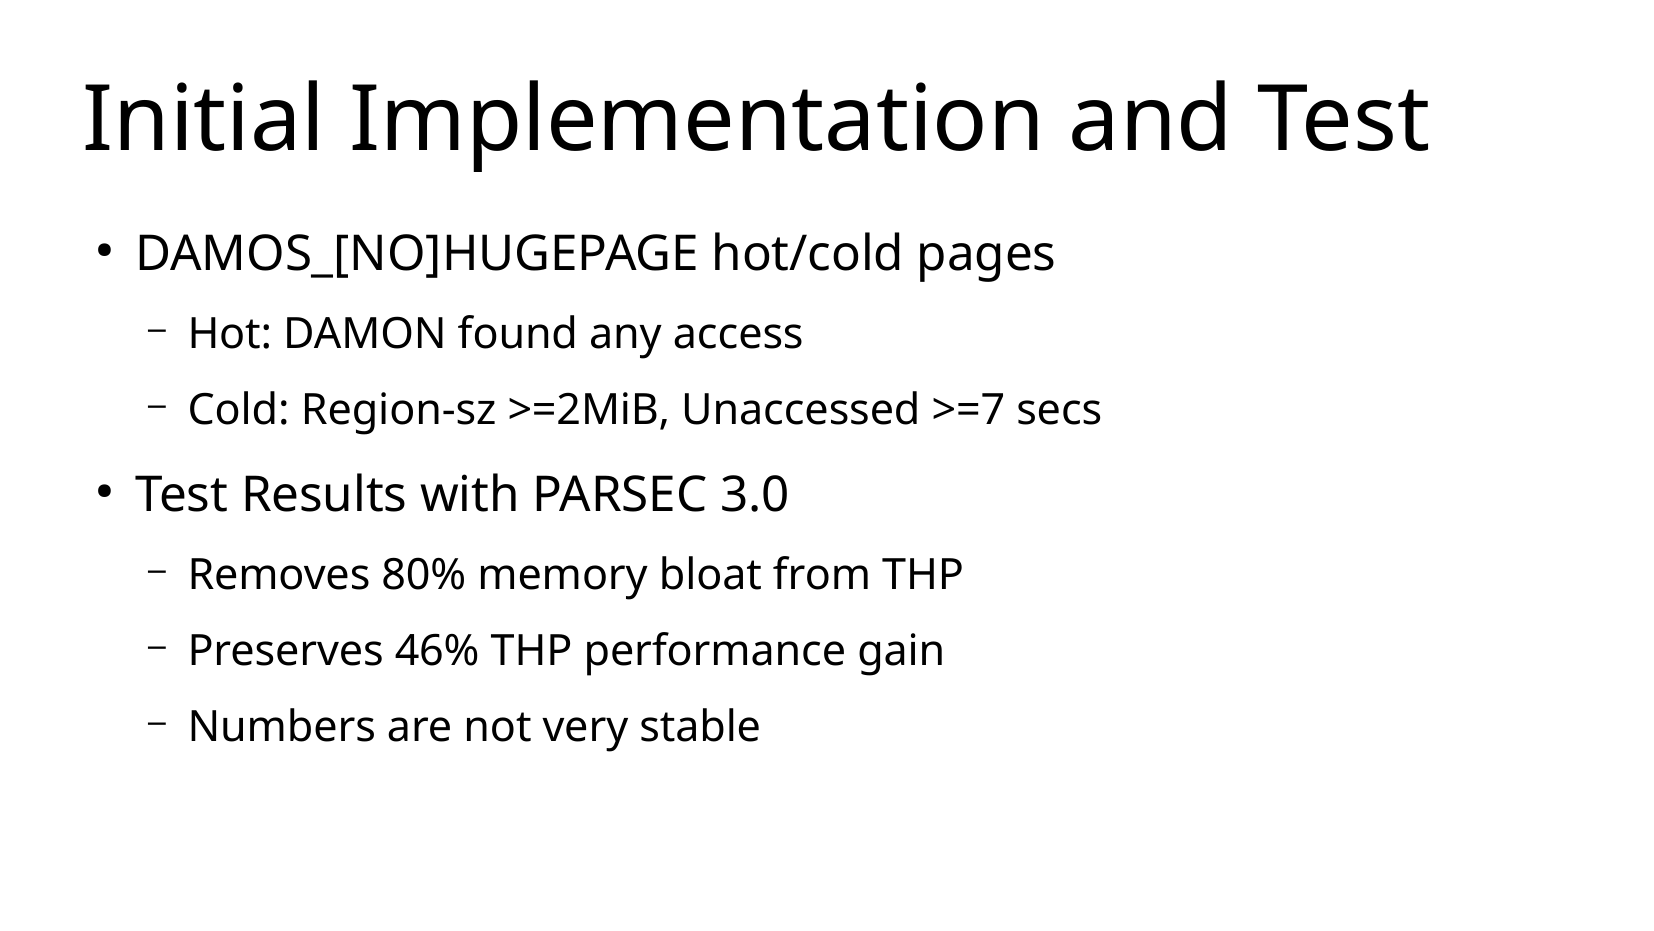

# Initial Implementation and Test
DAMOS_[NO]HUGEPAGE hot/cold pages
Hot: DAMON found any access
Cold: Region-sz >=2MiB, Unaccessed >=7 secs
Test Results with PARSEC 3.0
Removes 80% memory bloat from THP
Preserves 46% THP performance gain
Numbers are not very stable